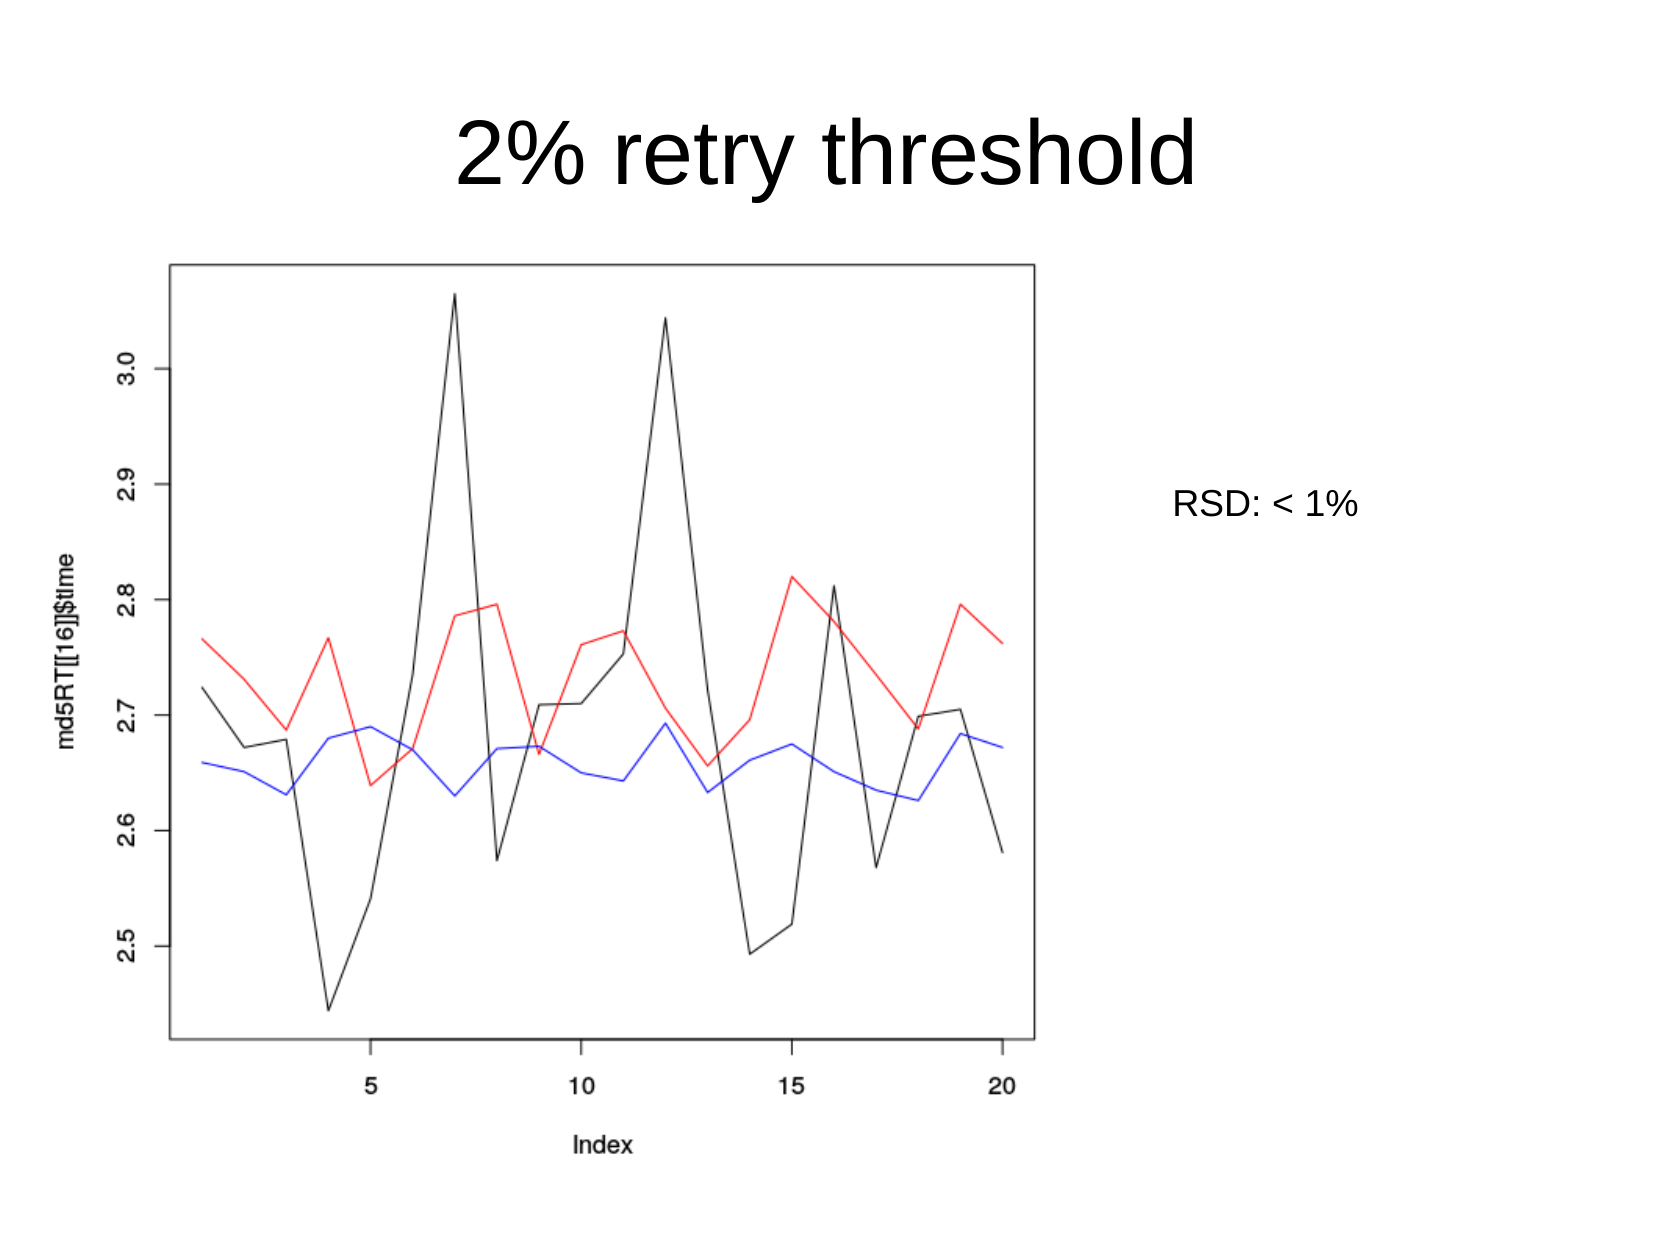

# 2% retry threshold
RSD: < 1%